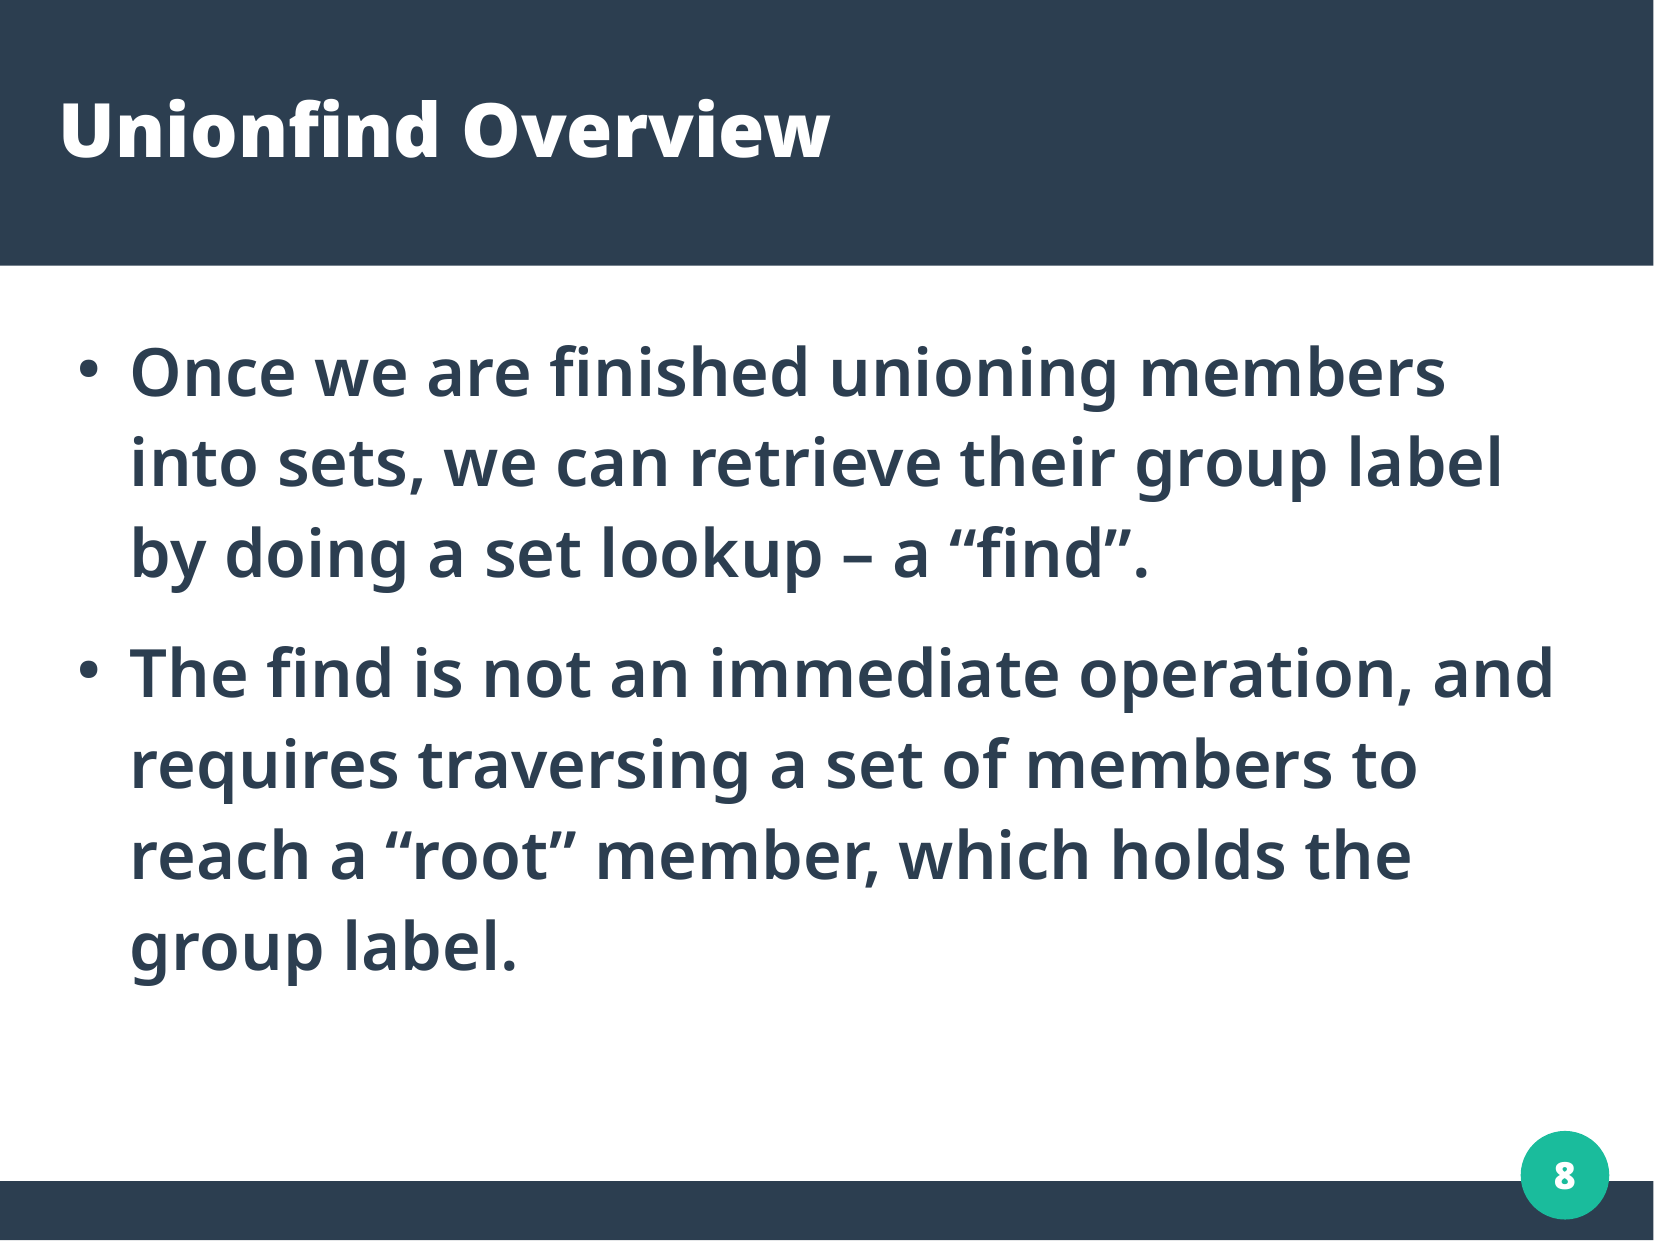

# Unionfind Overview
Once we are finished unioning members into sets, we can retrieve their group label by doing a set lookup – a “find”.
The find is not an immediate operation, and requires traversing a set of members to reach a “root” member, which holds the group label.
8